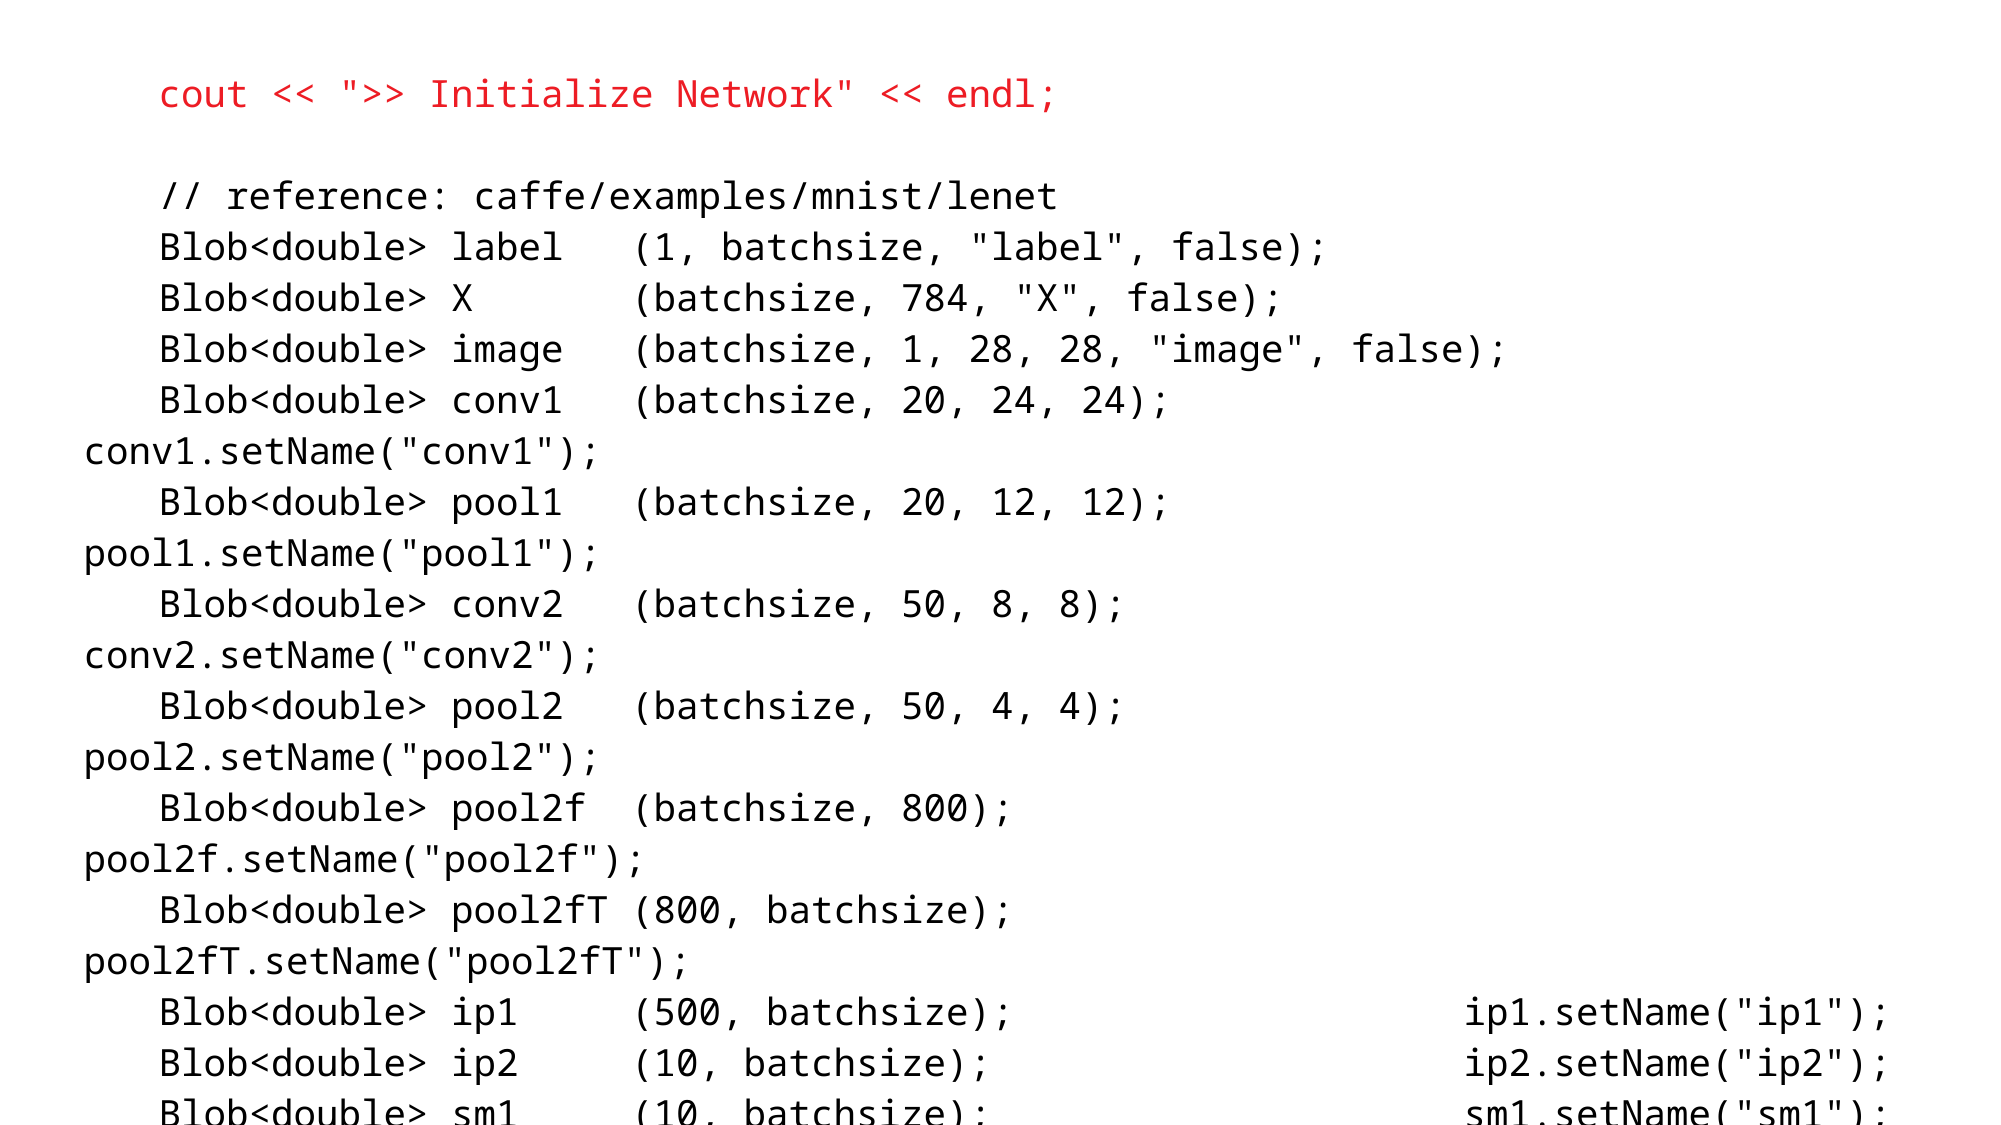

cout << ">> Initialize Network" << endl;
	// reference: caffe/examples/mnist/lenet
	Blob<double> label (1, batchsize, "label", false);
	Blob<double> X (batchsize, 784, "X", false);
	Blob<double> image (batchsize, 1, 28, 28, "image", false);
	Blob<double> conv1 (batchsize, 20, 24, 24); conv1.setName("conv1");
	Blob<double> pool1 (batchsize, 20, 12, 12); pool1.setName("pool1");
	Blob<double> conv2 (batchsize, 50, 8, 8); conv2.setName("conv2");
	Blob<double> pool2 (batchsize, 50, 4, 4); pool2.setName("pool2");
	Blob<double> pool2f (batchsize, 800); pool2f.setName("pool2f");
	Blob<double> pool2fT (800, batchsize); pool2fT.setName("pool2fT");
	Blob<double> ip1 (500, batchsize); ip1.setName("ip1");
	Blob<double> ip2 (10, batchsize); ip2.setName("ip2");
	Blob<double> sm1 (10, batchsize); sm1.setName("sm1");
	Blob<double> loss (1); loss.setName("loss");
	Blob<double> acc (1); acc.setName("acc");